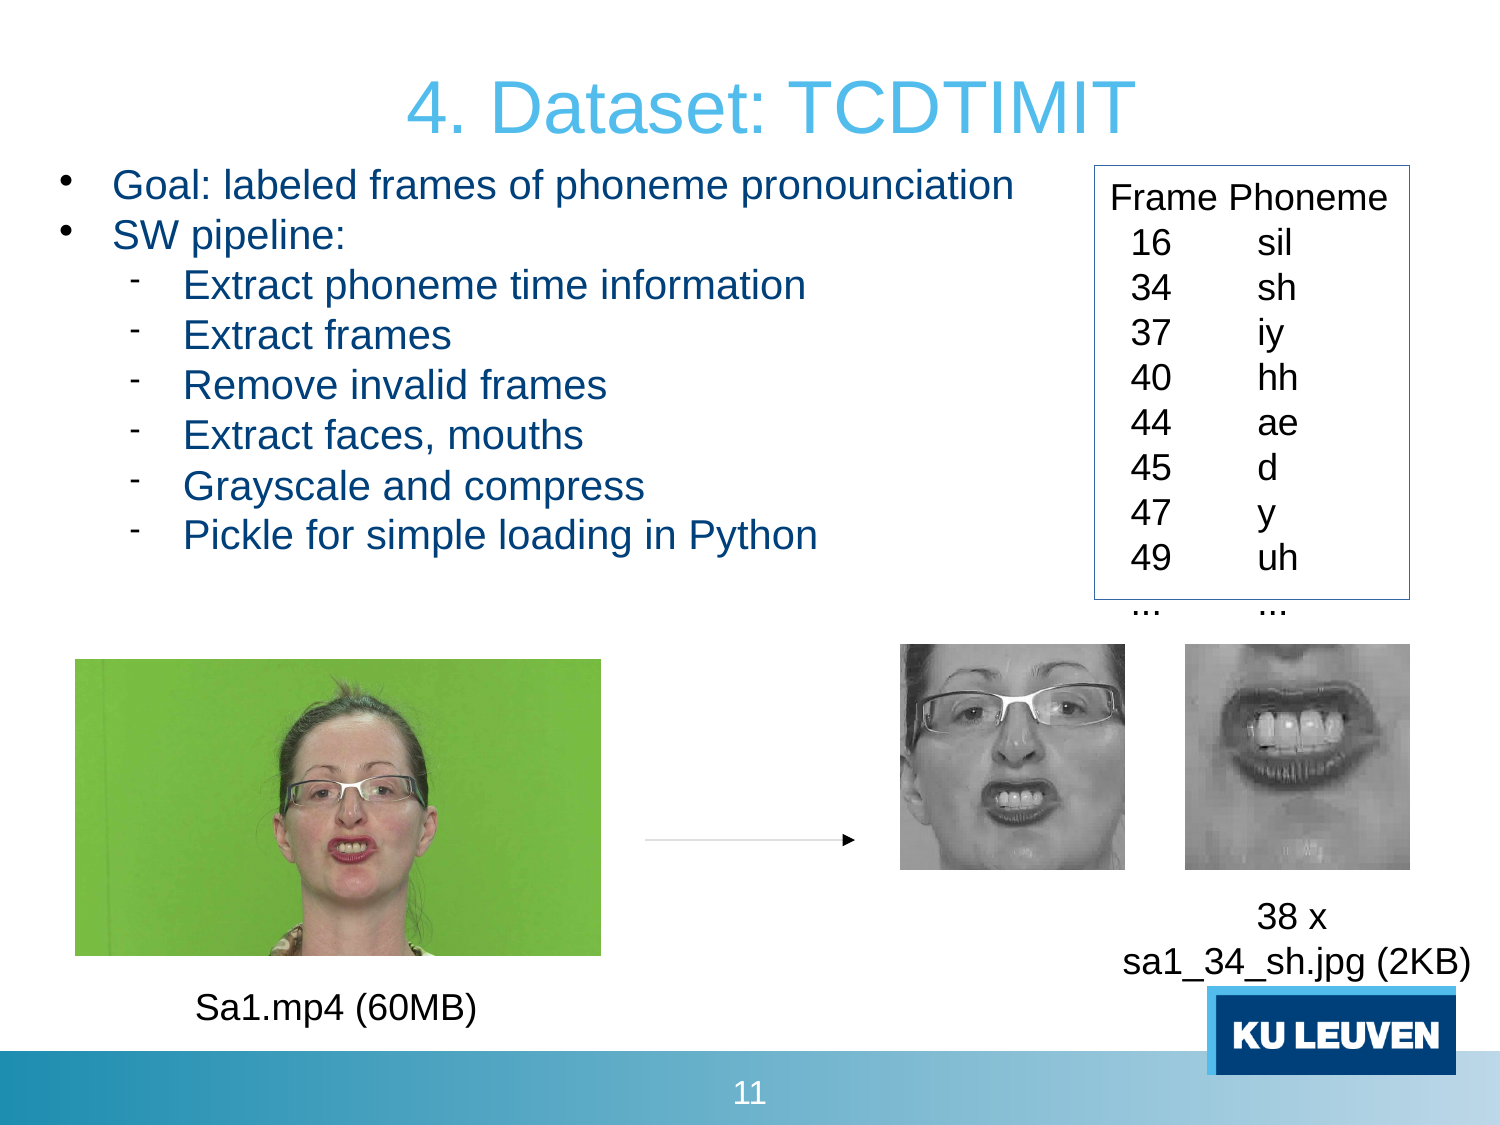

4. Dataset: TCDTIMIT
Goal: labeled frames of phoneme pronounciation
SW pipeline:
Extract phoneme time information
Extract frames
Remove invalid frames
Extract faces, mouths
Grayscale and compress
Pickle for simple loading in Python
Frame Phoneme
 16 		sil
 34 		sh
 37 		iy
 40 		hh
 44 		ae
 45 		d
 47 		y
 49 		uh
 ...		...
38 x
sa1_34_sh.jpg (2KB)
Sa1.mp4 (60MB)